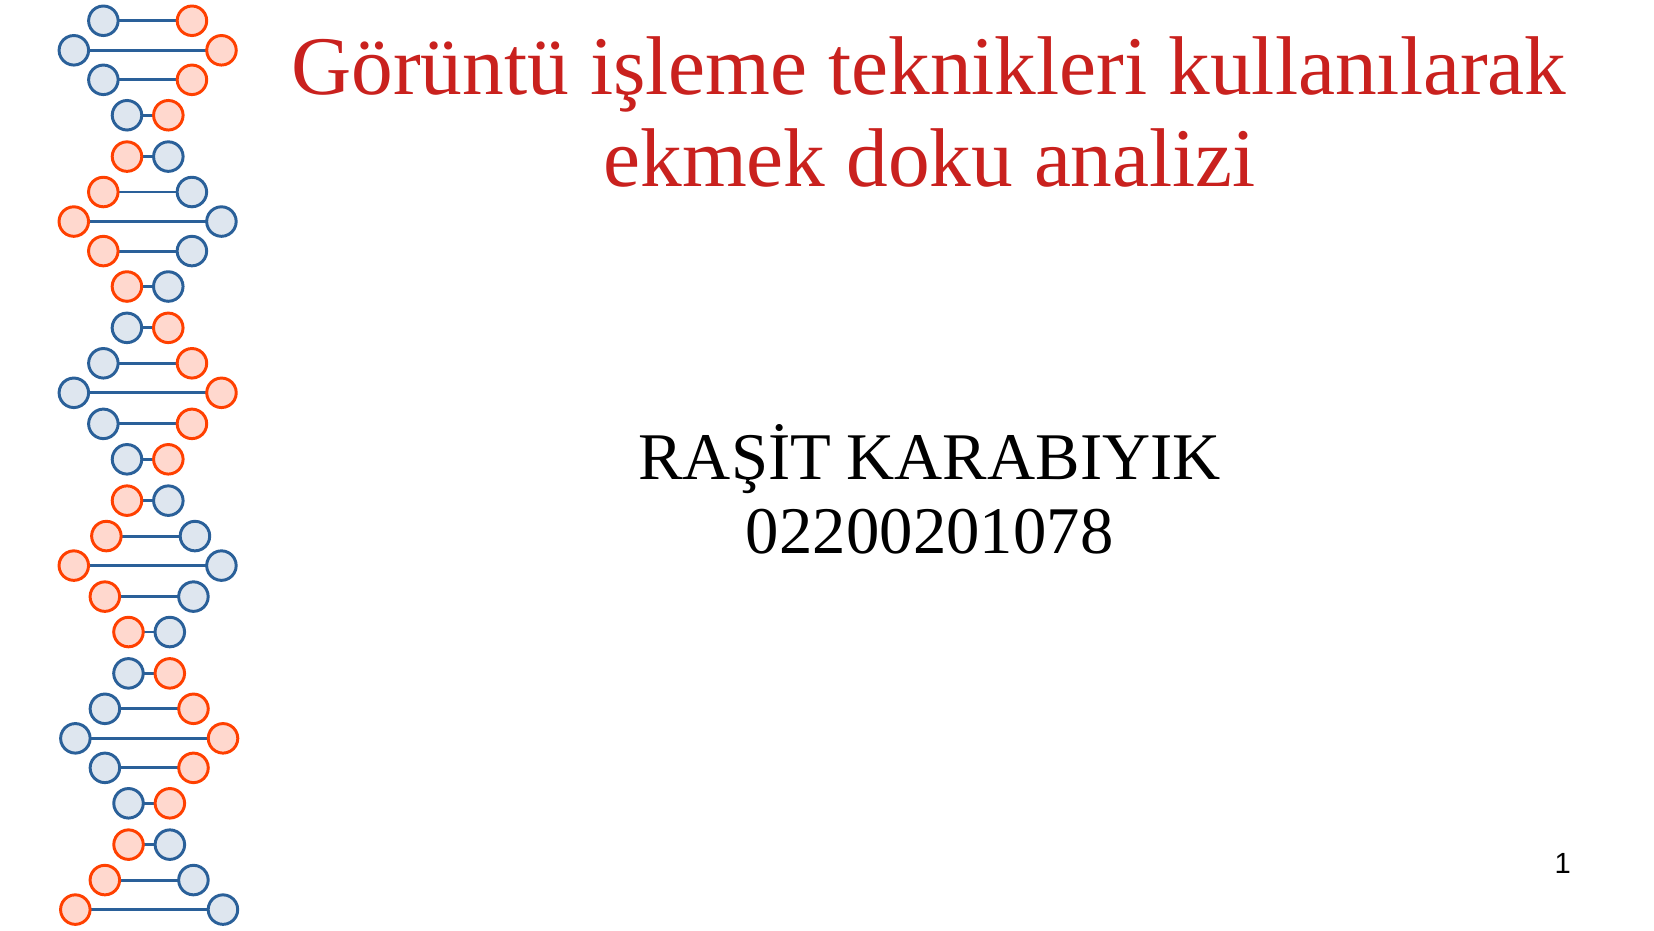

# Görüntü işleme teknikleri kullanılarak ekmek doku analizi
RAŞİT KARABIYIK
02200201078
1